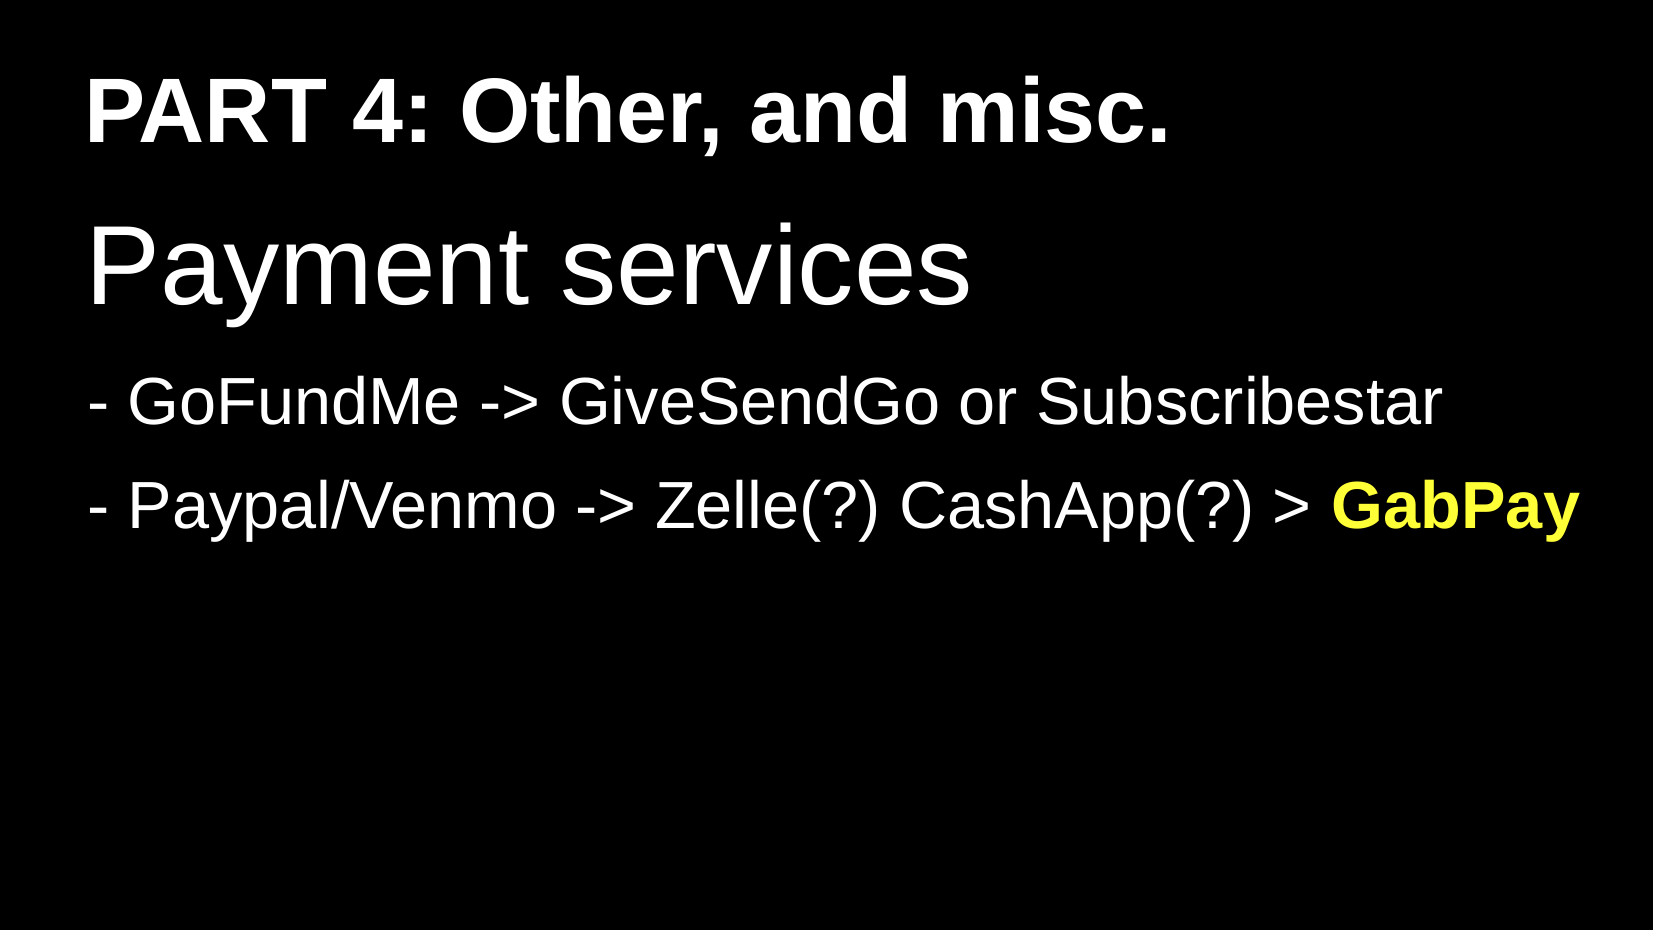

# PART 4: Other, and misc.
Payment services
- GoFundMe -> GiveSendGo or Subscribestar
- Paypal/Venmo -> Zelle(?) CashApp(?) > GabPay